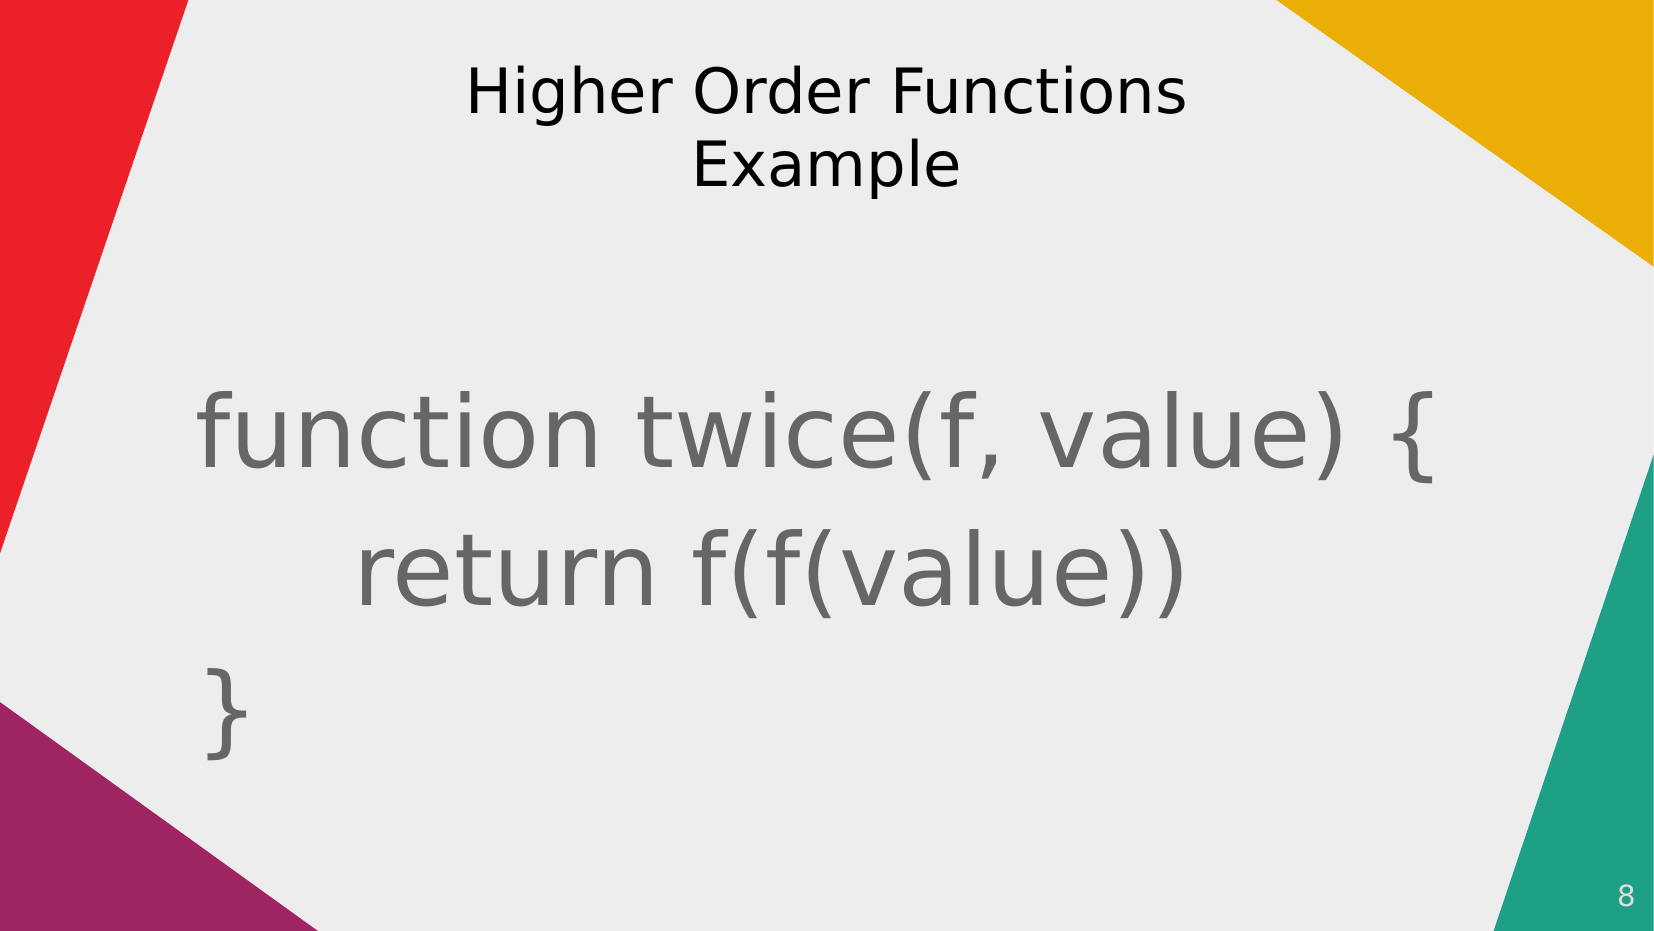

# Higher Order Functions Example
function twice(f, value) {
 return f(f(value))
}
8